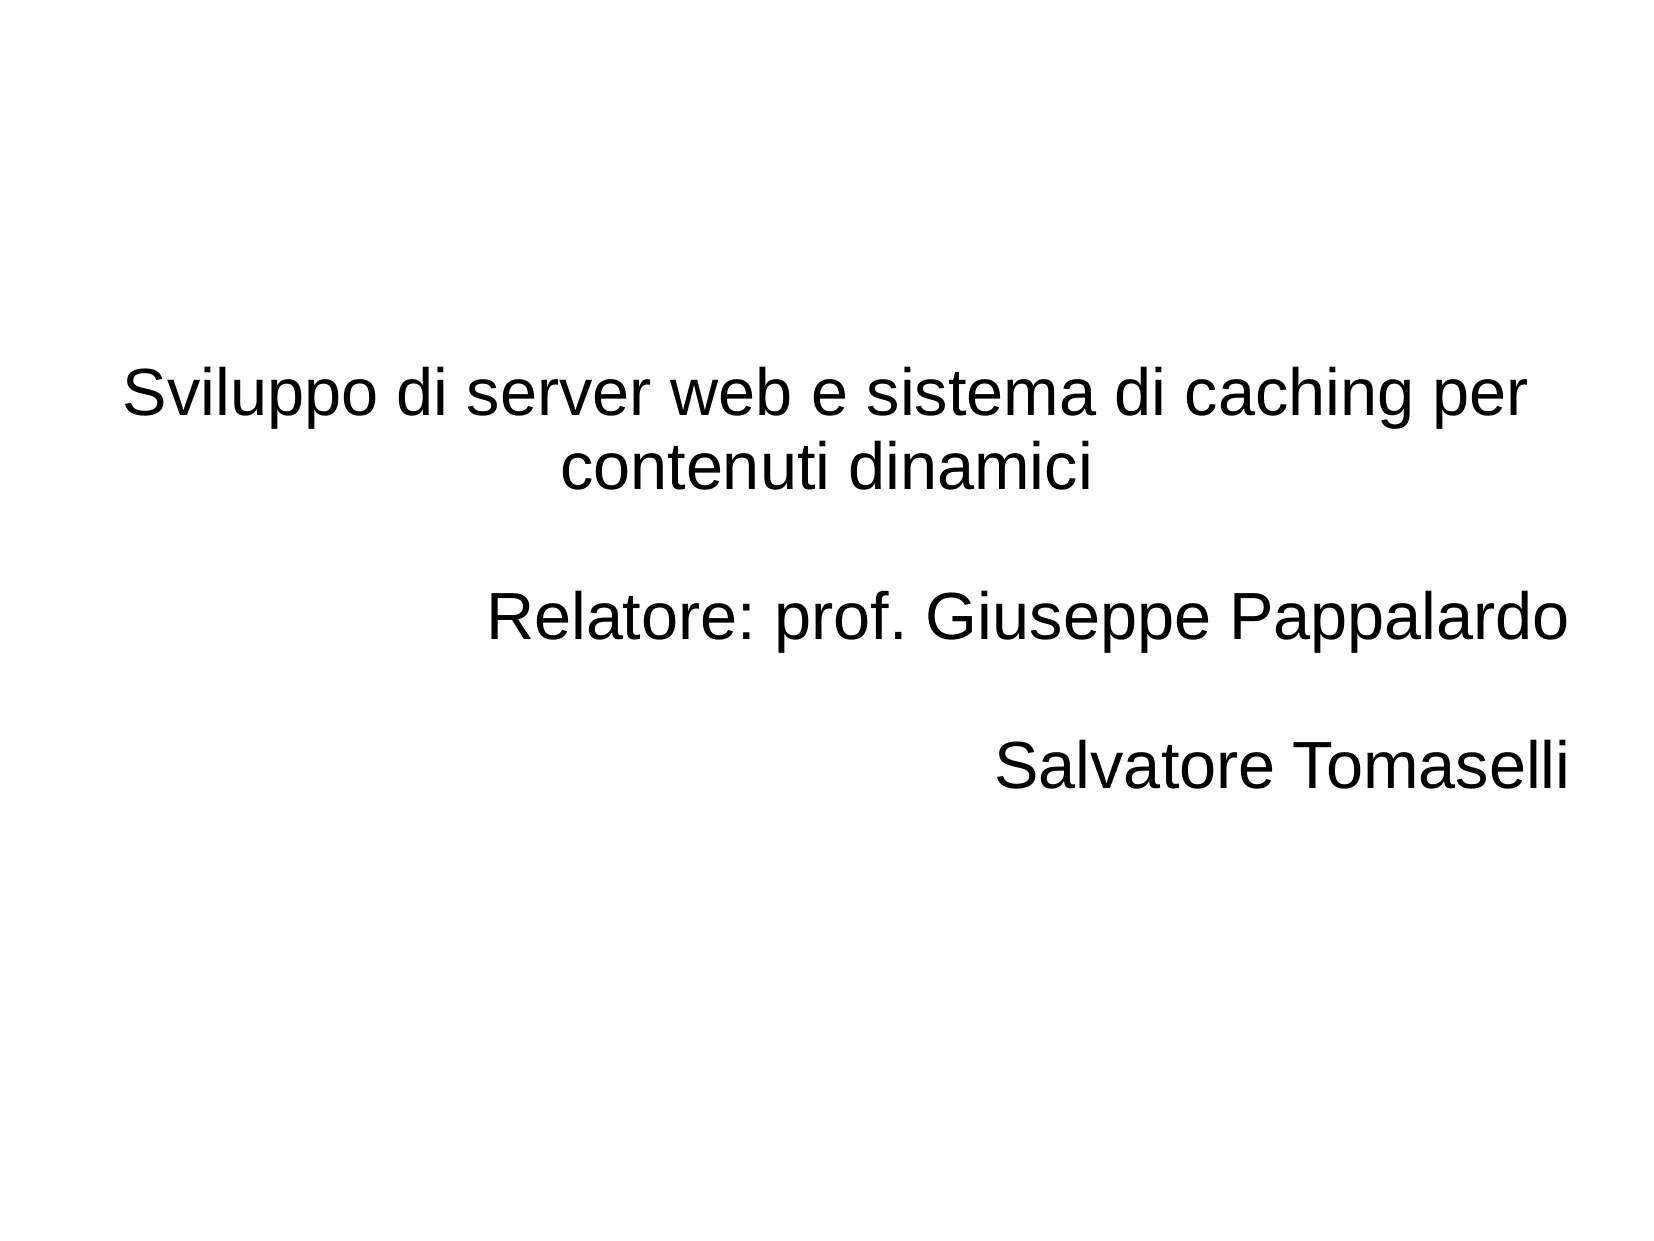

# Sviluppo di server web e sistema di caching per contenuti dinamici
Relatore: prof. Giuseppe Pappalardo
Salvatore Tomaselli